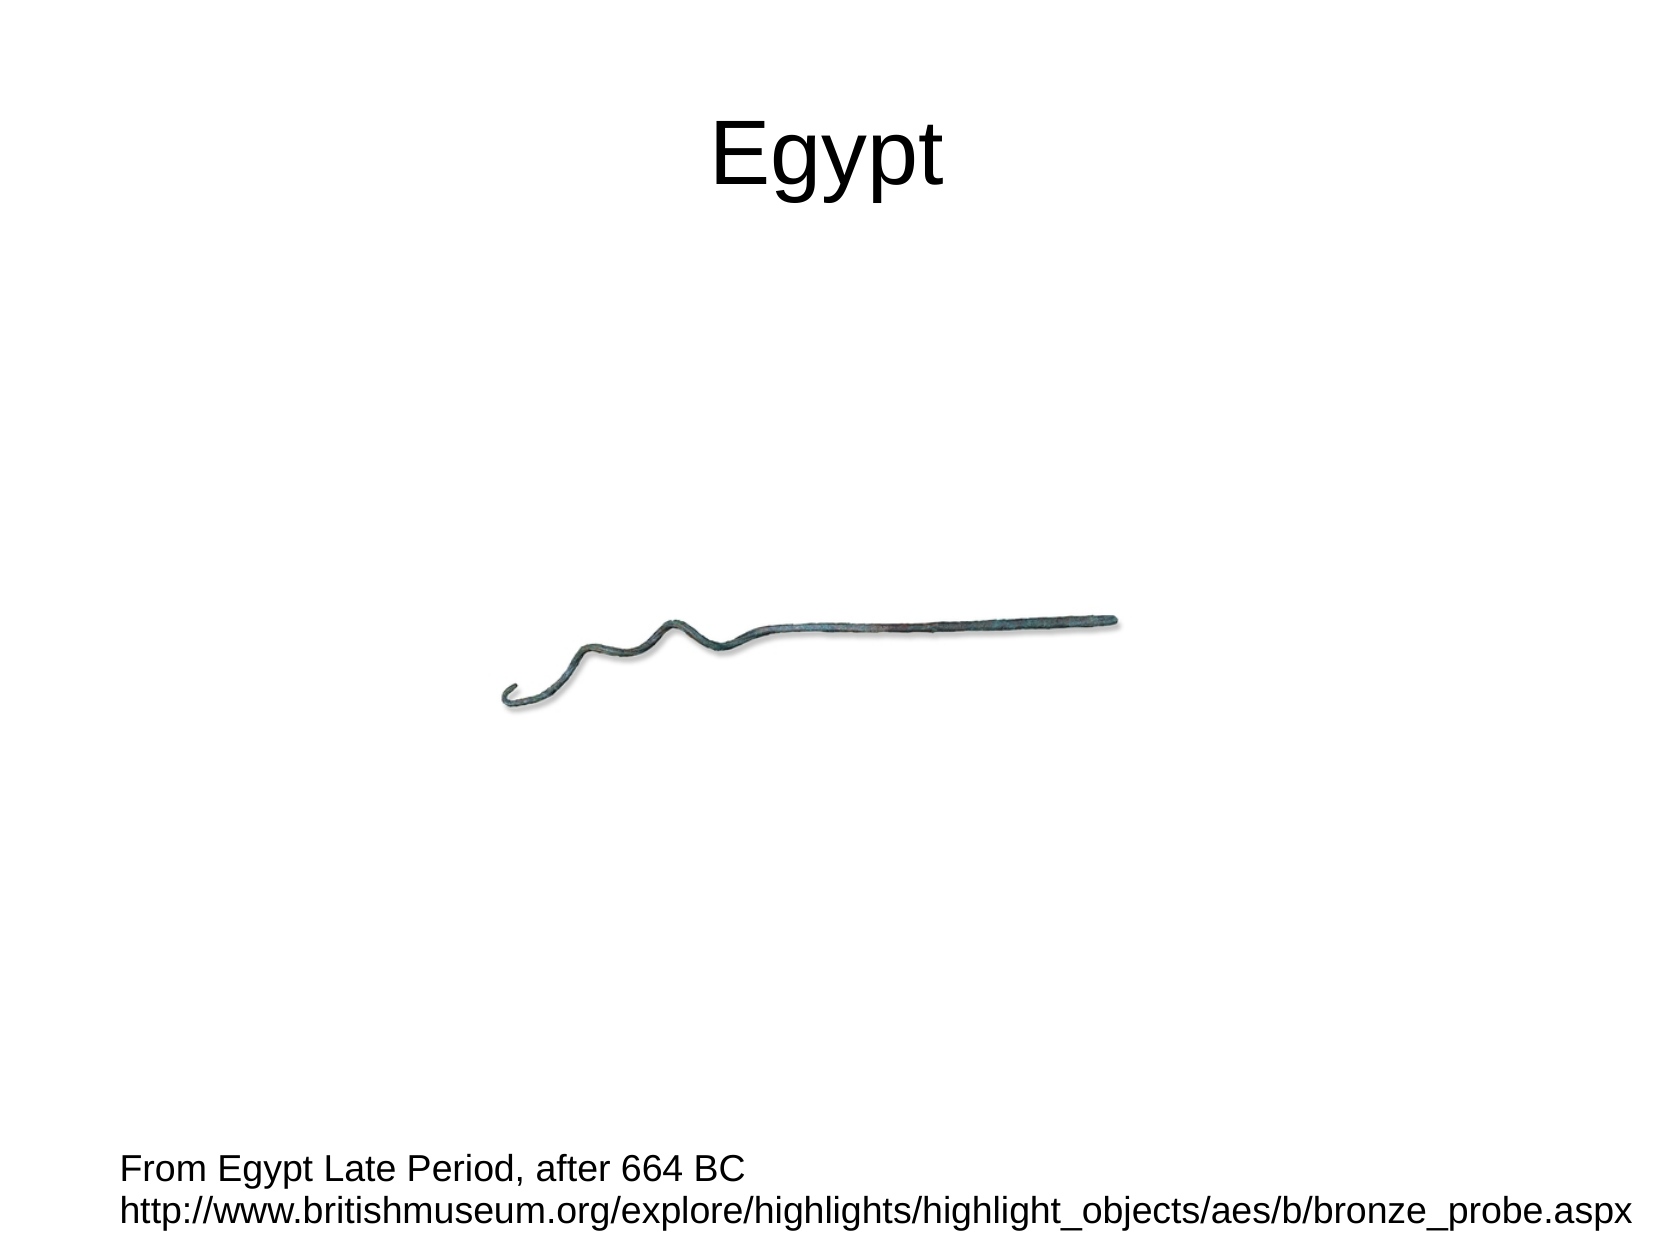

# Egypt
From Egypt Late Period, after 664 BC
http://www.britishmuseum.org/explore/highlights/highlight_objects/aes/b/bronze_probe.aspx